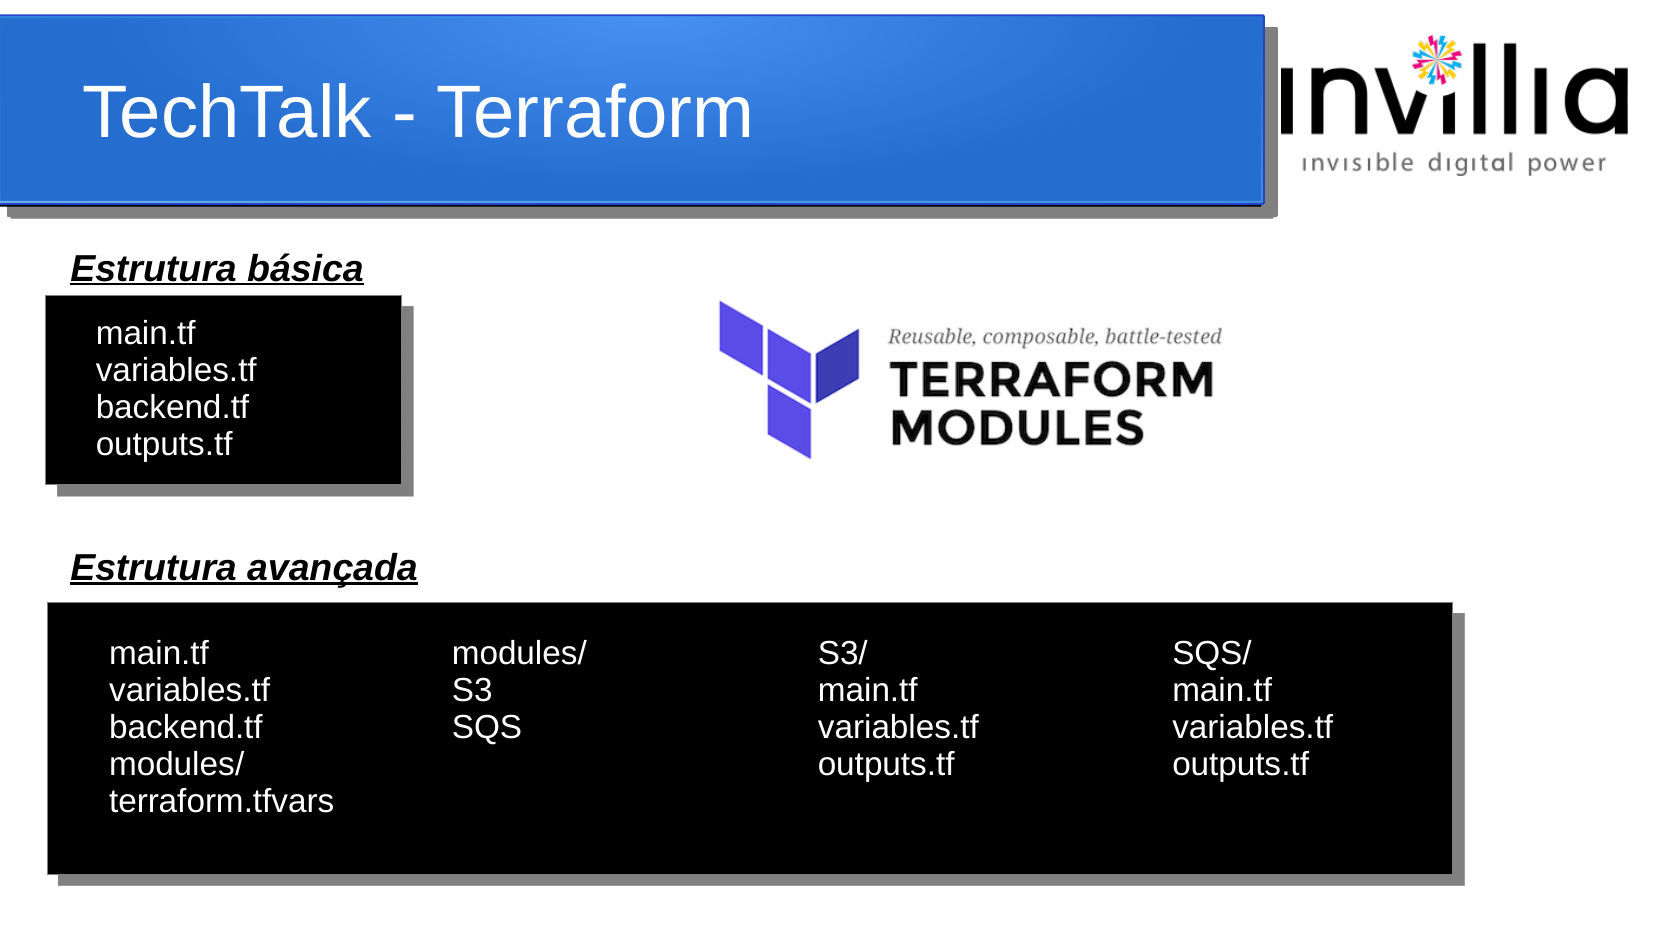

# TechTalk - Terraform
Estrutura básica
main.tf
variables.tf
backend.tf
outputs.tf
Estrutura avançada
main.tf
variables.tf
backend.tf
modules/
terraform.tfvars
modules/
S3
SQS
S3/
main.tf
variables.tf
outputs.tf
SQS/
main.tf
variables.tf
outputs.tf